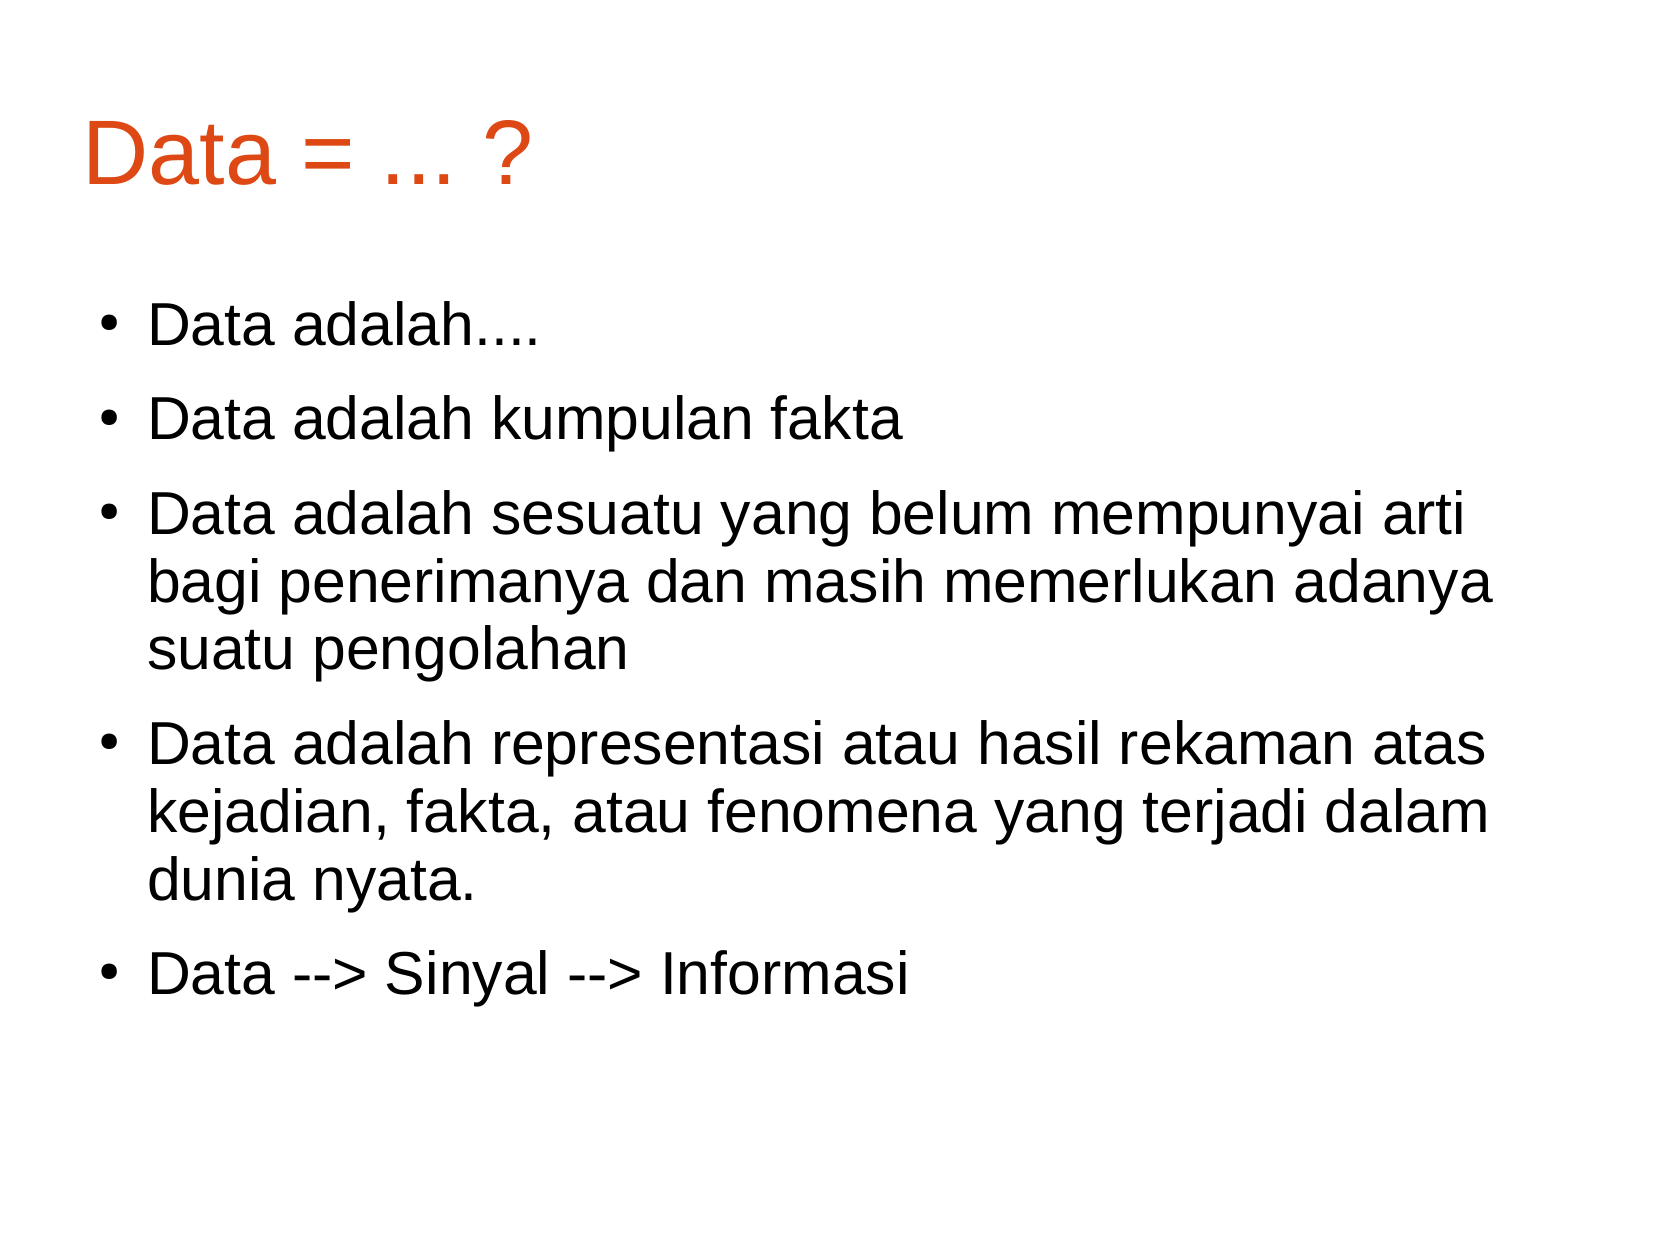

# Data = ... ?
Data adalah....
Data adalah kumpulan fakta
Data adalah sesuatu yang belum mempunyai arti bagi penerimanya dan masih memerlukan adanya suatu pengolahan
Data adalah representasi atau hasil rekaman atas kejadian, fakta, atau fenomena yang terjadi dalam dunia nyata.
Data --> Sinyal --> Informasi